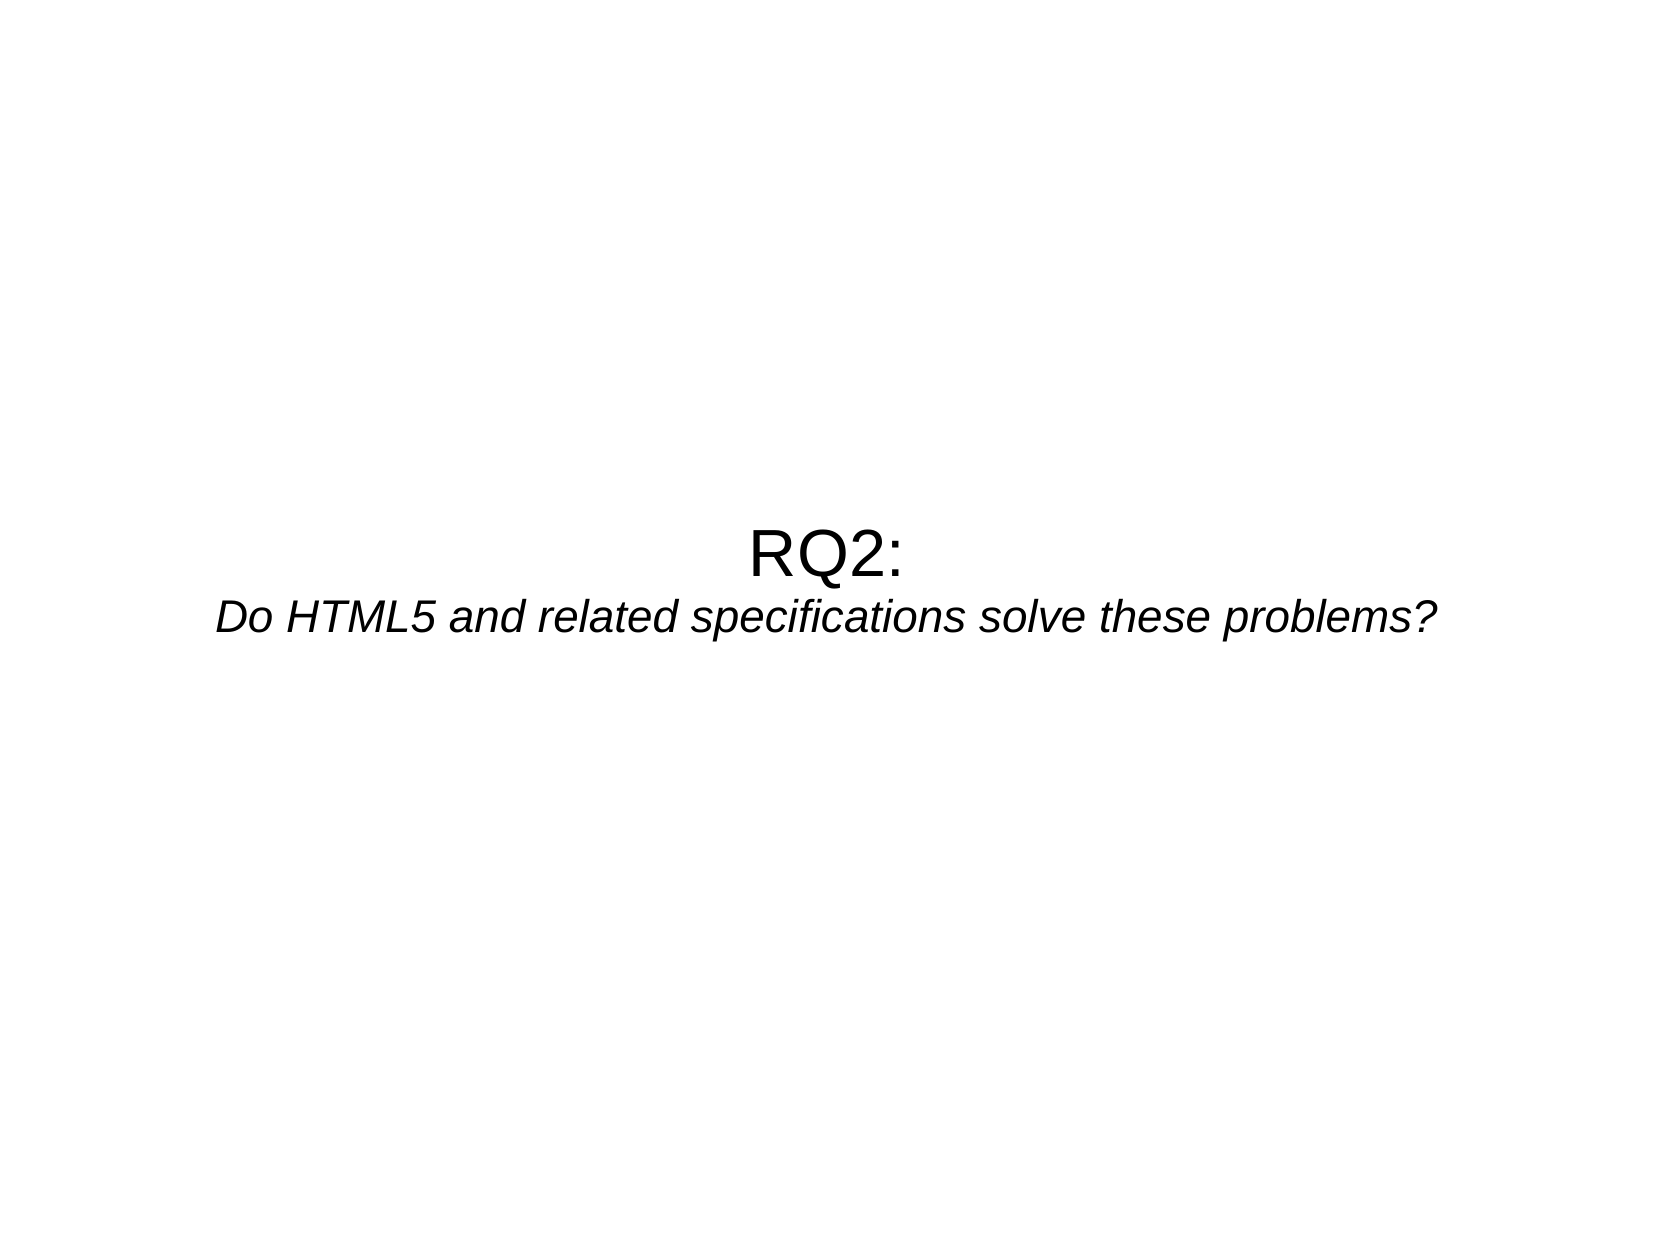

# RQ2:
Do HTML5 and related specifications solve these problems?